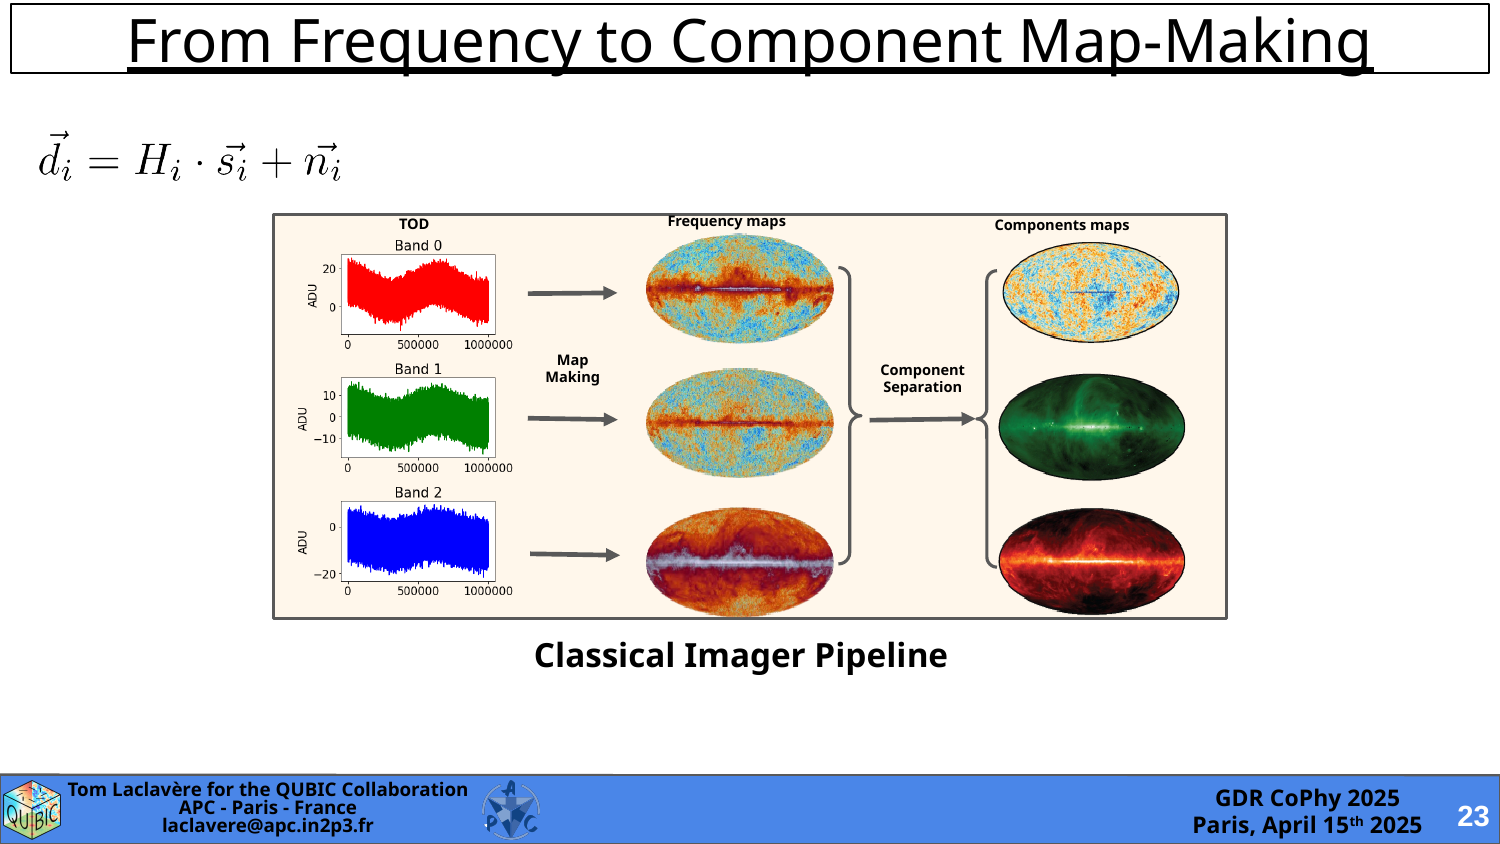

# From Frequency to Component Map-Making
Frequency maps
TOD
Components maps
Map
Making
Component
Separation
Classical Imager Pipeline